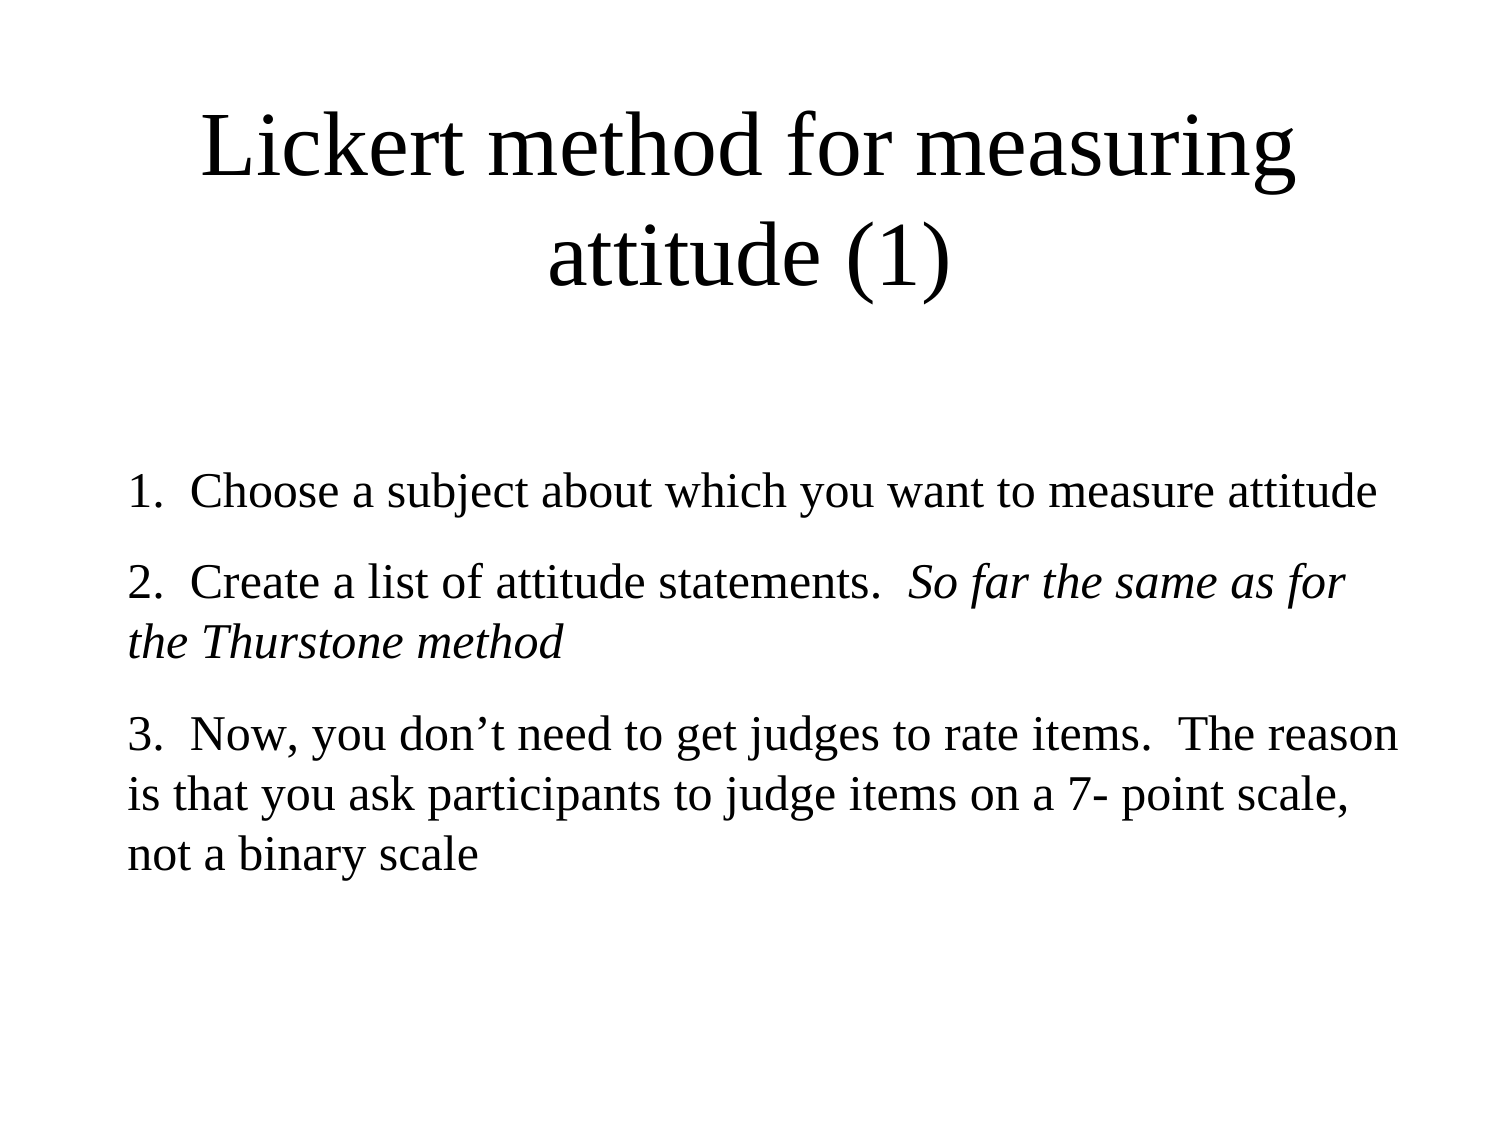

# Lickert method for measuring attitude (1)
1. Choose a subject about which you want to measure attitude
2. Create a list of attitude statements. So far the same as for the Thurstone method
3. Now, you don’t need to get judges to rate items. The reason is that you ask participants to judge items on a 7- point scale, not a binary scale